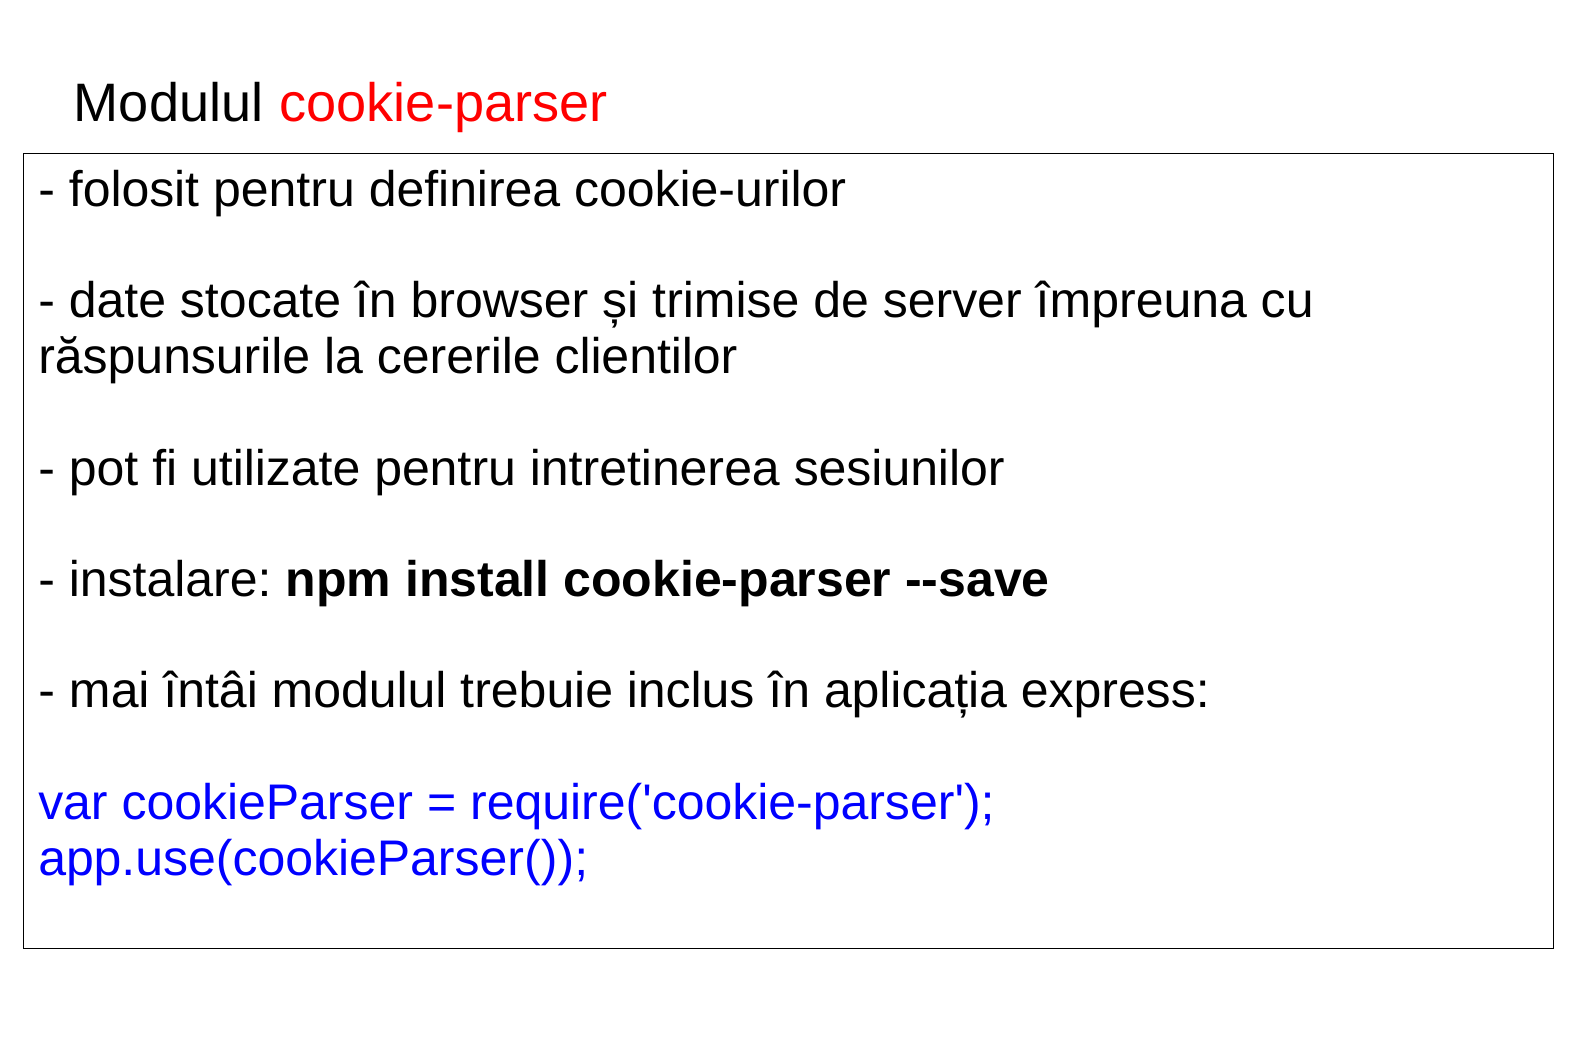

Modulul cookie-parser
- folosit pentru definirea cookie-urilor
- date stocate în browser și trimise de server împreuna cu răspunsurile la cererile clientilor
- pot fi utilizate pentru intretinerea sesiunilor
- instalare: npm install cookie-parser --save
- mai întâi modulul trebuie inclus în aplicația express:
var cookieParser = require('cookie-parser');
app.use(cookieParser());